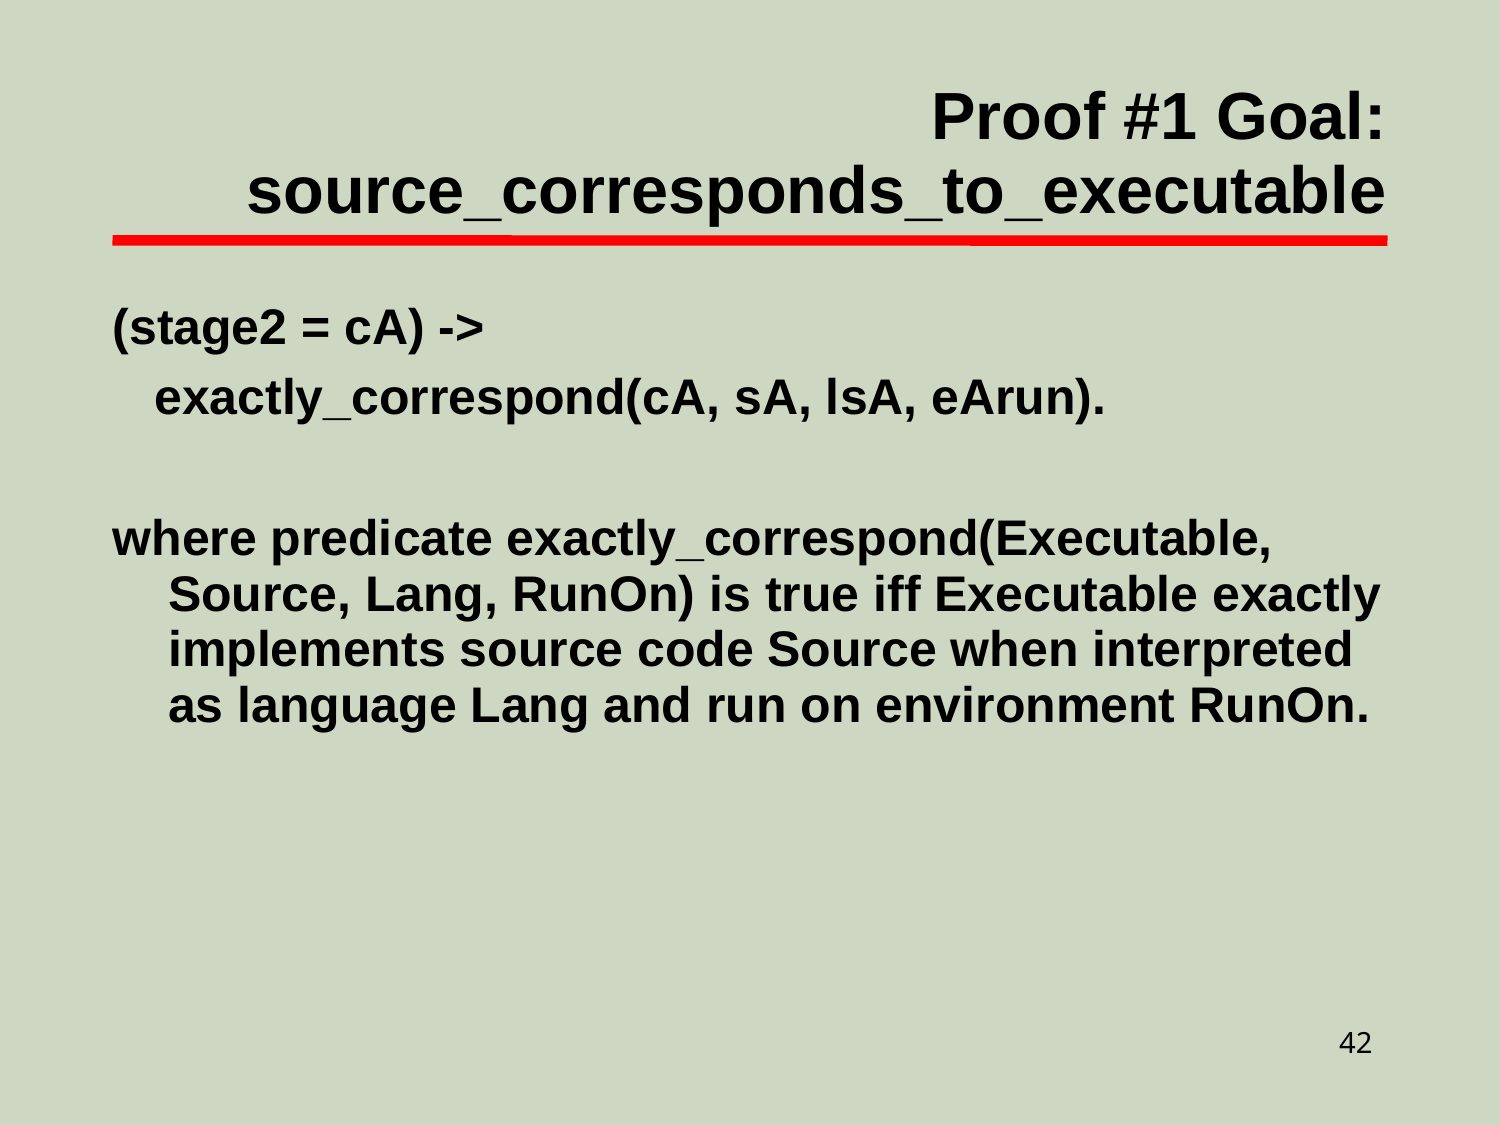

# Proof #1 Goal: source_corresponds_to_executable
(stage2 = cA) ->
 exactly_correspond(cA, sA, lsA, eArun).
where predicate exactly_correspond(Executable, Source, Lang, RunOn) is true iff Executable exactly implements source code Source when interpreted as language Lang and run on environment RunOn.